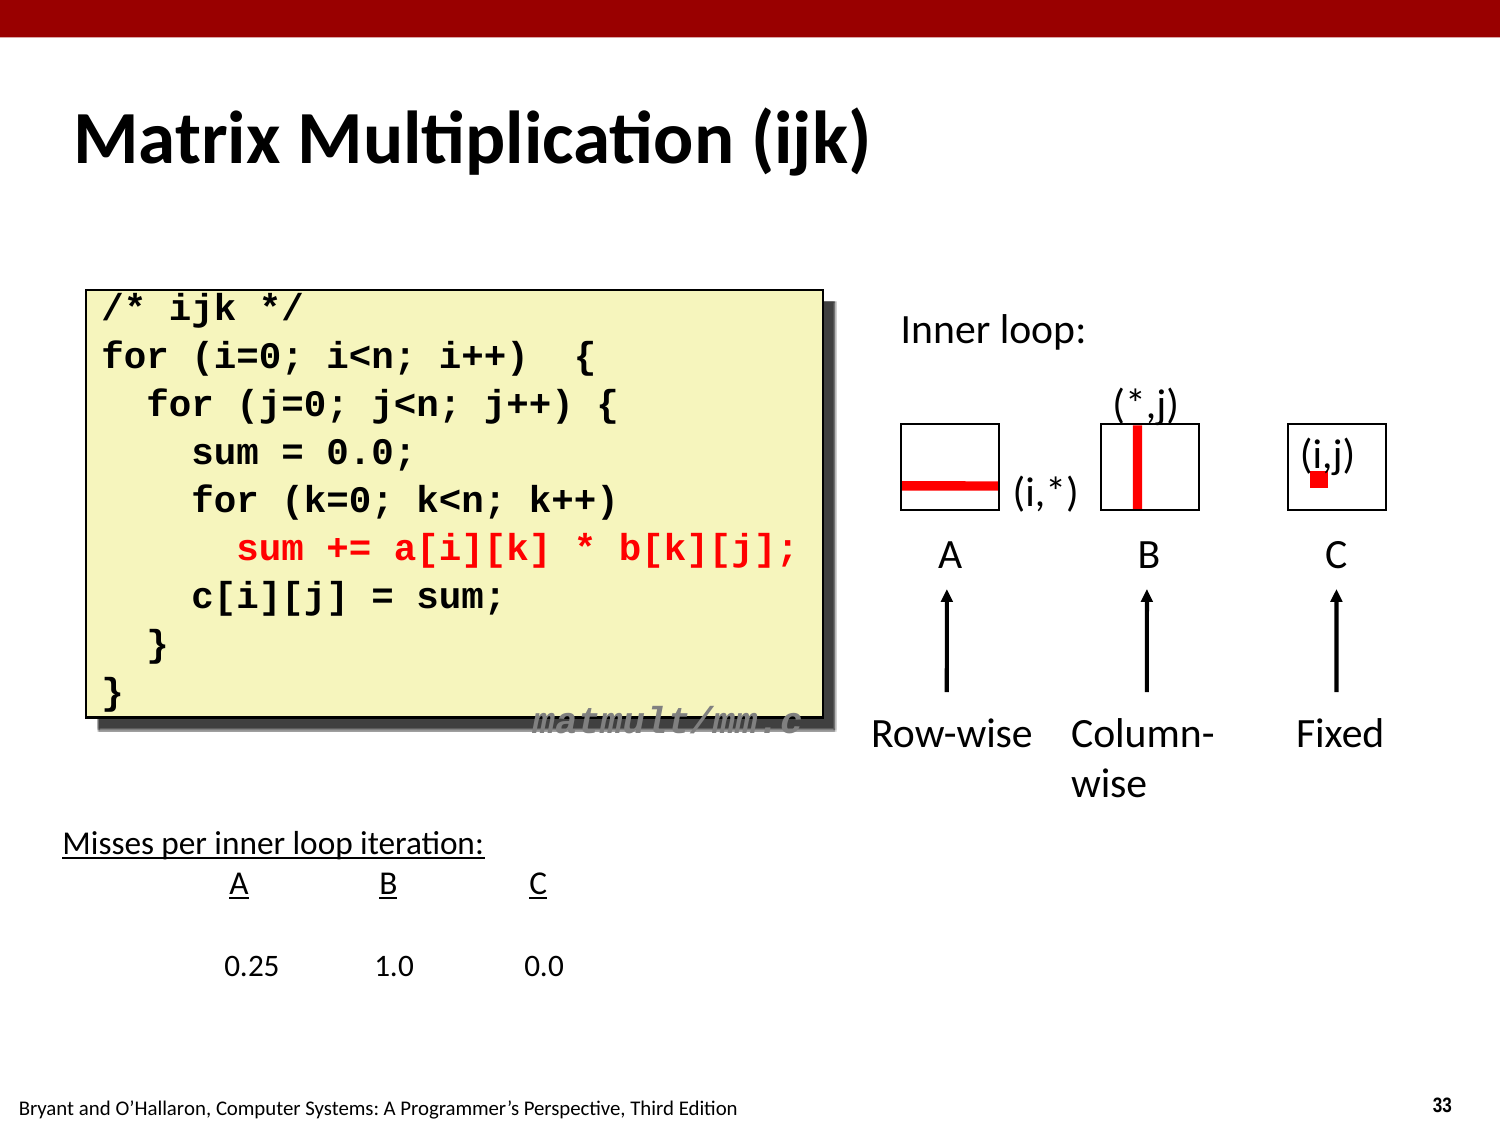

# Matrix Multiplication (ijk)
/* ijk */
for (i=0; i<n; i++) {
 for (j=0; j<n; j++) {
 sum = 0.0;
 for (k=0; k<n; k++)
 sum += a[i][k] * b[k][j];
 c[i][j] = sum;
 }
}
Inner loop:
(*,j)
(i,j)
(i,*)
A
B
C
matmult/mm.c
Row-wise
Column-
wise
Fixed
Misses per inner loop iteration:
		A		B		C
		0.25		1.0		0.0